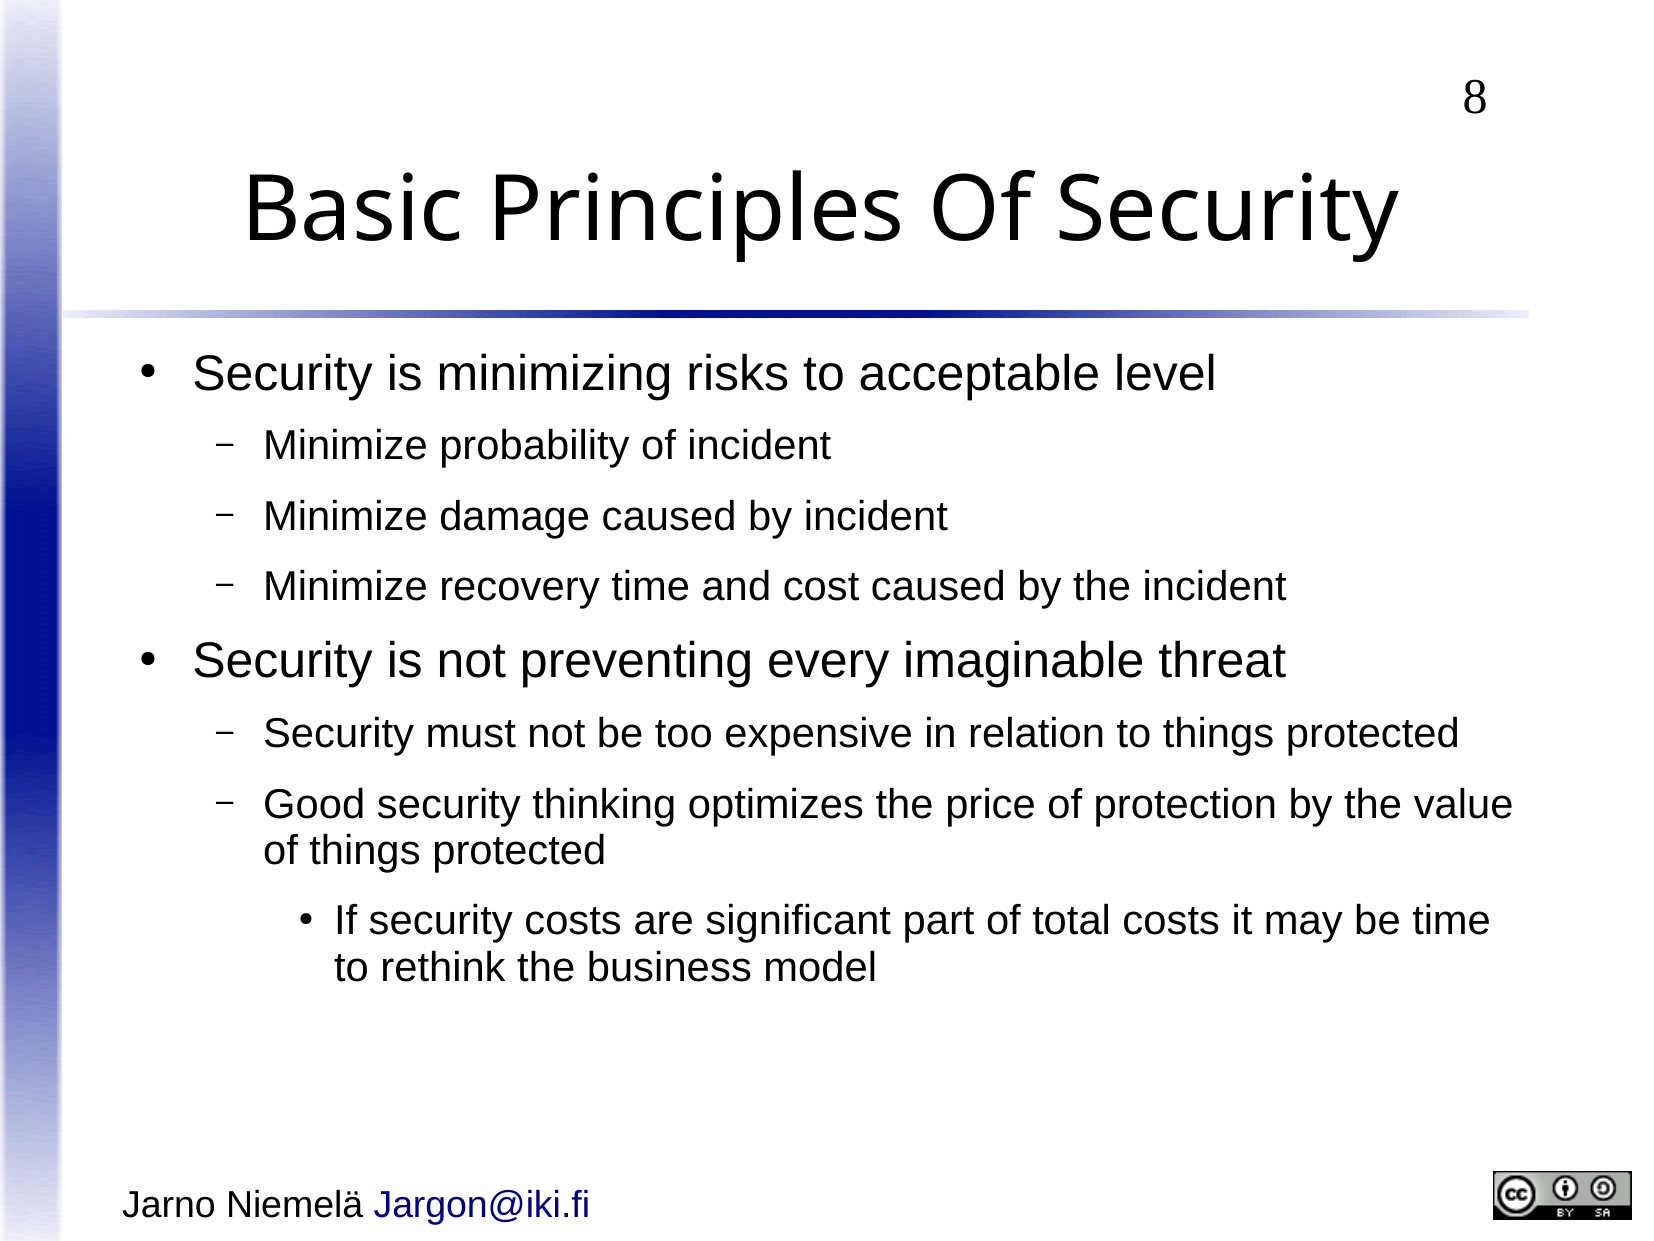

# Basic Principles Of Security
Security is minimizing risks to acceptable level
Minimize probability of incident
Minimize damage caused by incident
Minimize recovery time and cost caused by the incident
Security is not preventing every imaginable threat
Security must not be too expensive in relation to things protected
Good security thinking optimizes the price of protection by the value of things protected
If security costs are significant part of total costs it may be time to rethink the business model